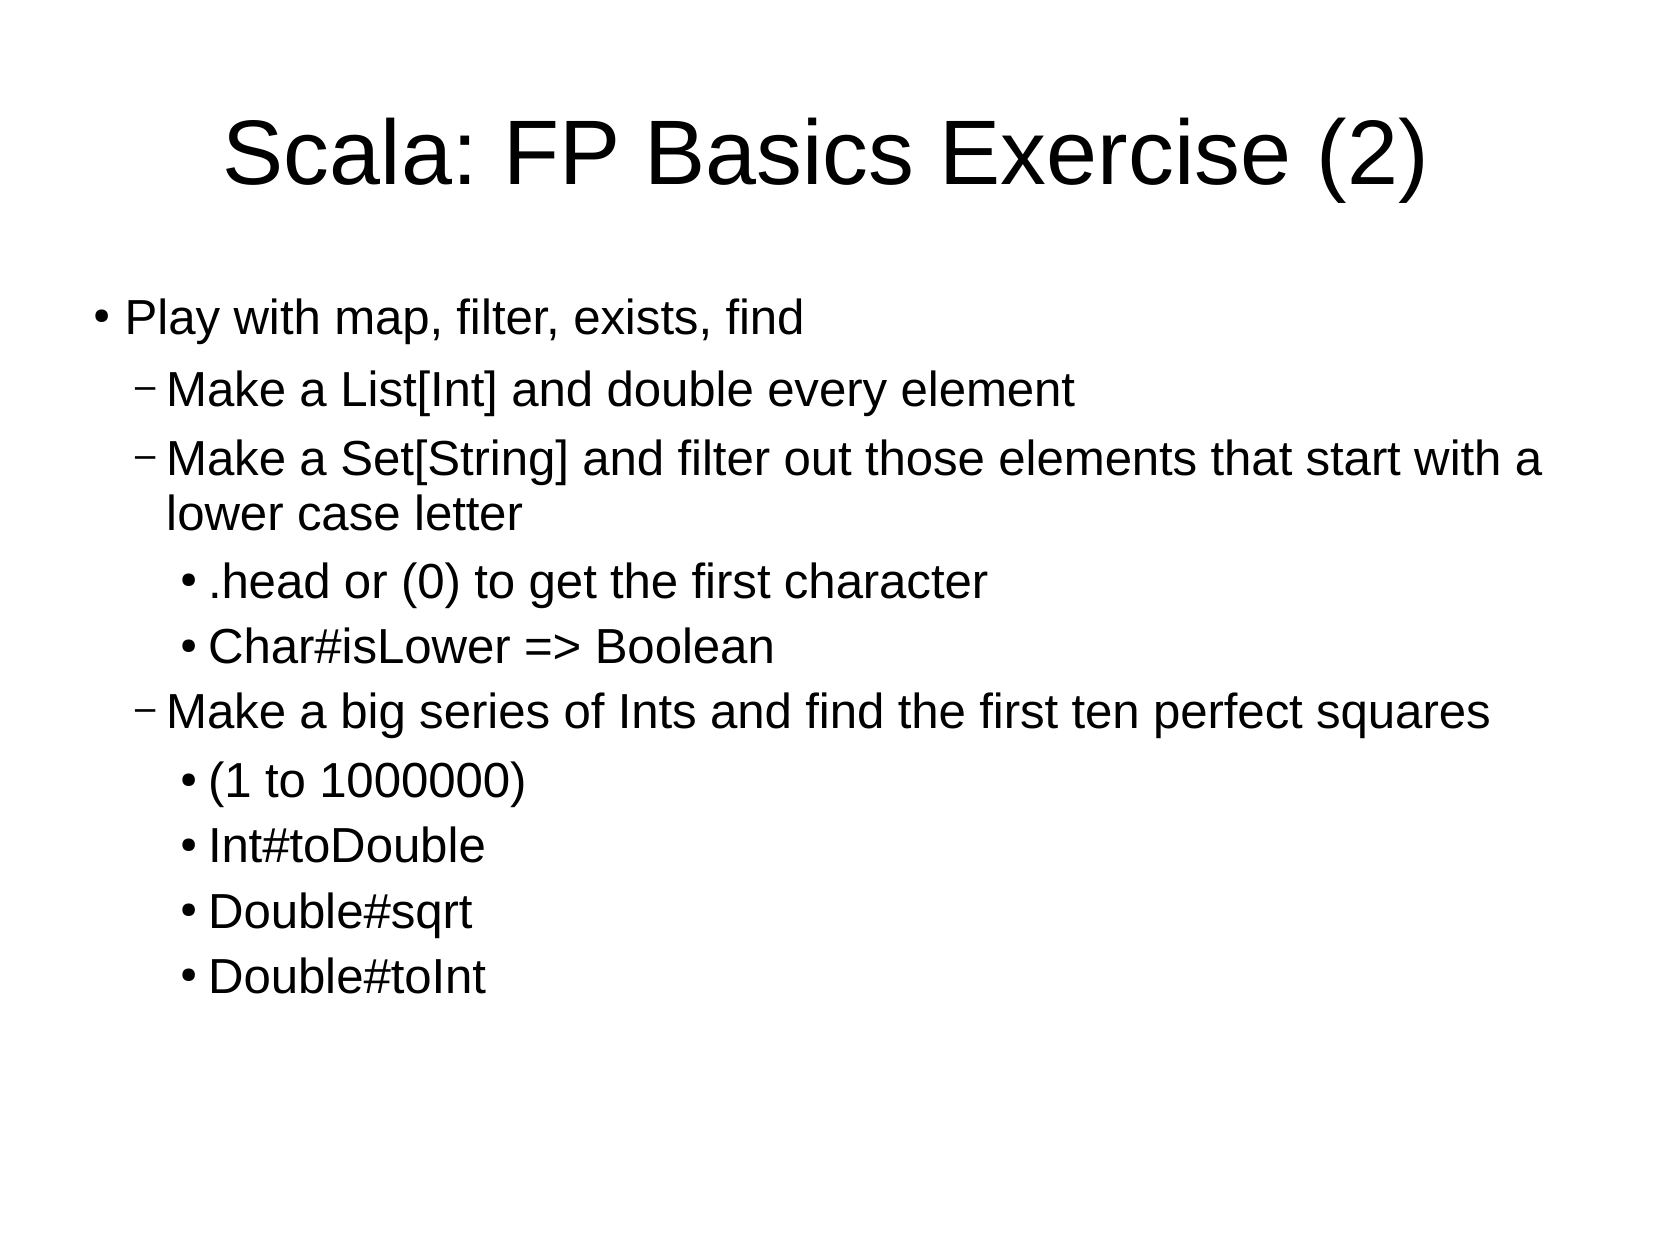

# Scala: FP Basics Exercise (2)
Play with map, filter, exists, find
Make a List[Int] and double every element
Make a Set[String] and filter out those elements that start with a lower case letter
.head or (0) to get the first character
Char#isLower => Boolean
Make a big series of Ints and find the first ten perfect squares
(1 to 1000000)
Int#toDouble
Double#sqrt
Double#toInt